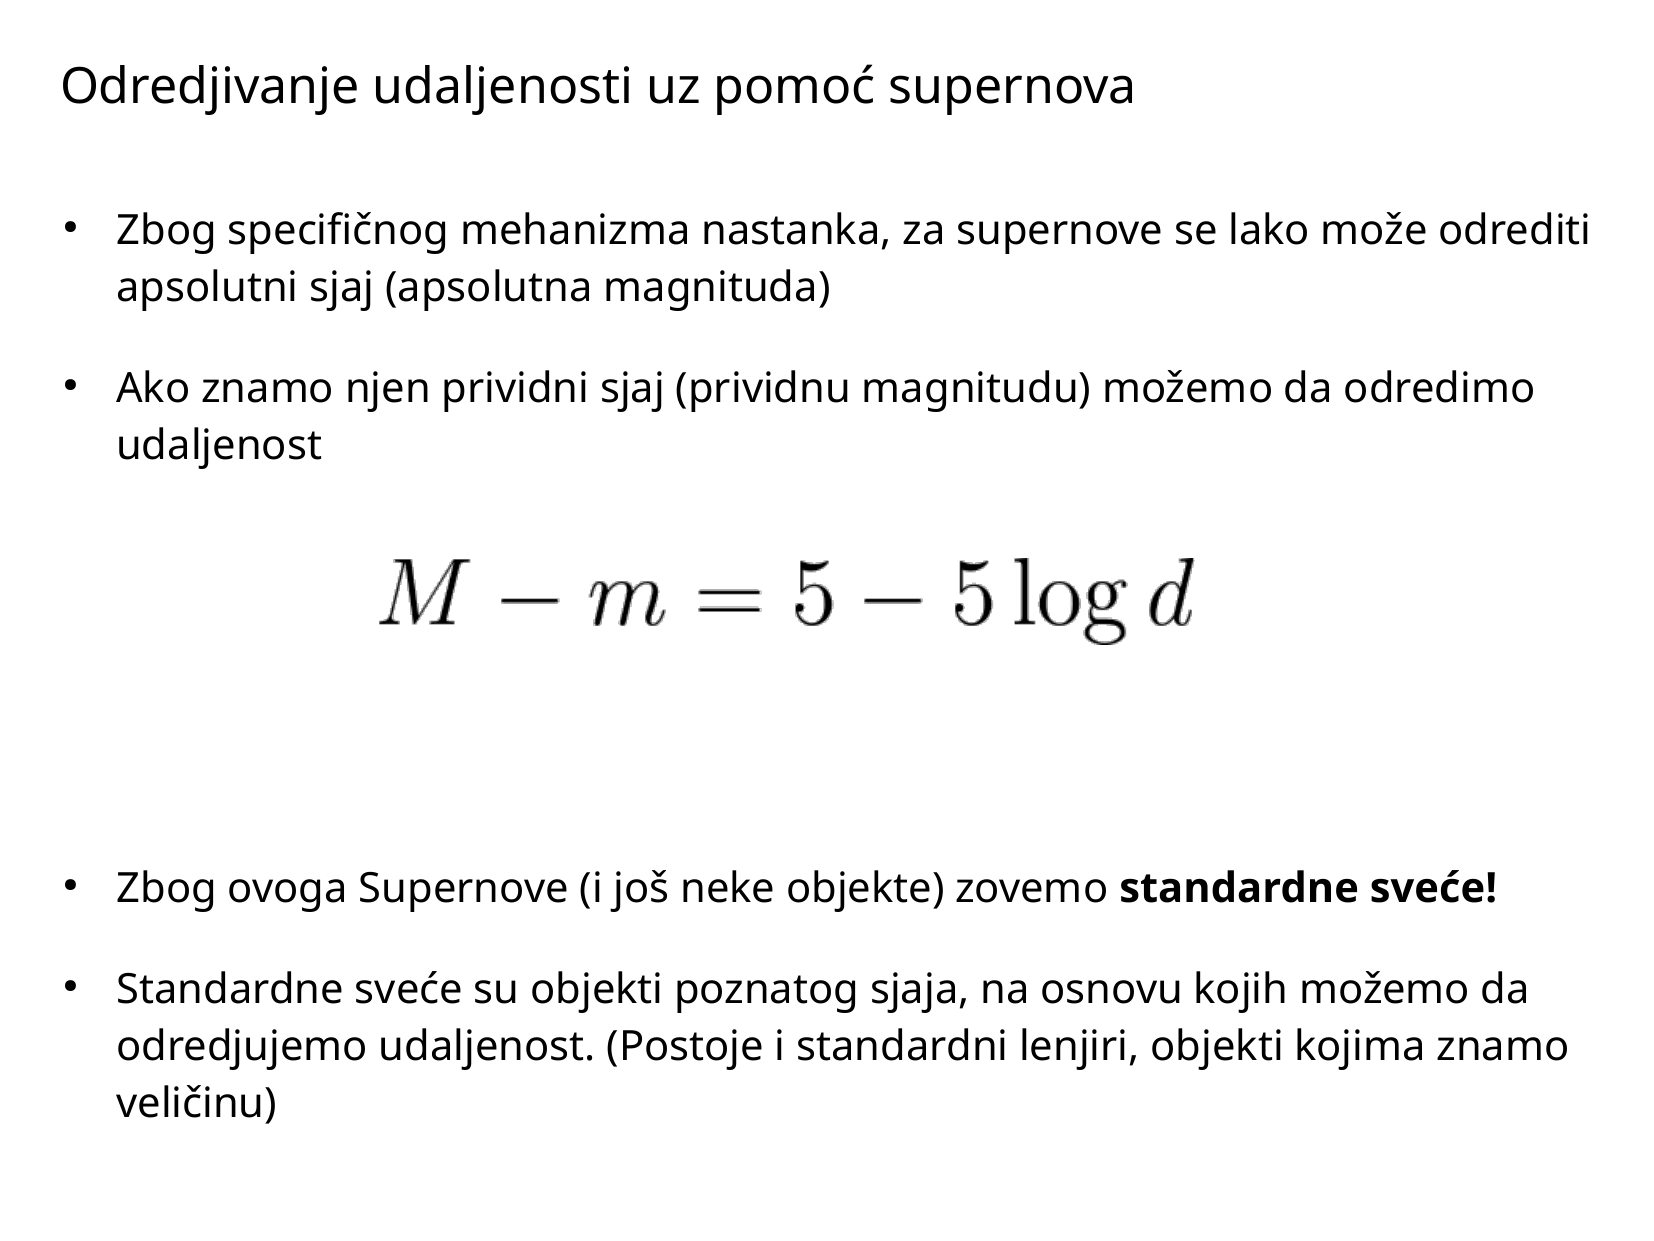

# Odredjivanje udaljenosti uz pomoć supernova
Zbog specifičnog mehanizma nastanka, za supernove se lako može odrediti apsolutni sjaj (apsolutna magnituda)
Ako znamo njen prividni sjaj (prividnu magnitudu) možemo da odredimo udaljenost
Zbog ovoga Supernove (i još neke objekte) zovemo standardne sveće!
Standardne sveće su objekti poznatog sjaja, na osnovu kojih možemo da odredjujemo udaljenost. (Postoje i standardni lenjiri, objekti kojima znamo veličinu)